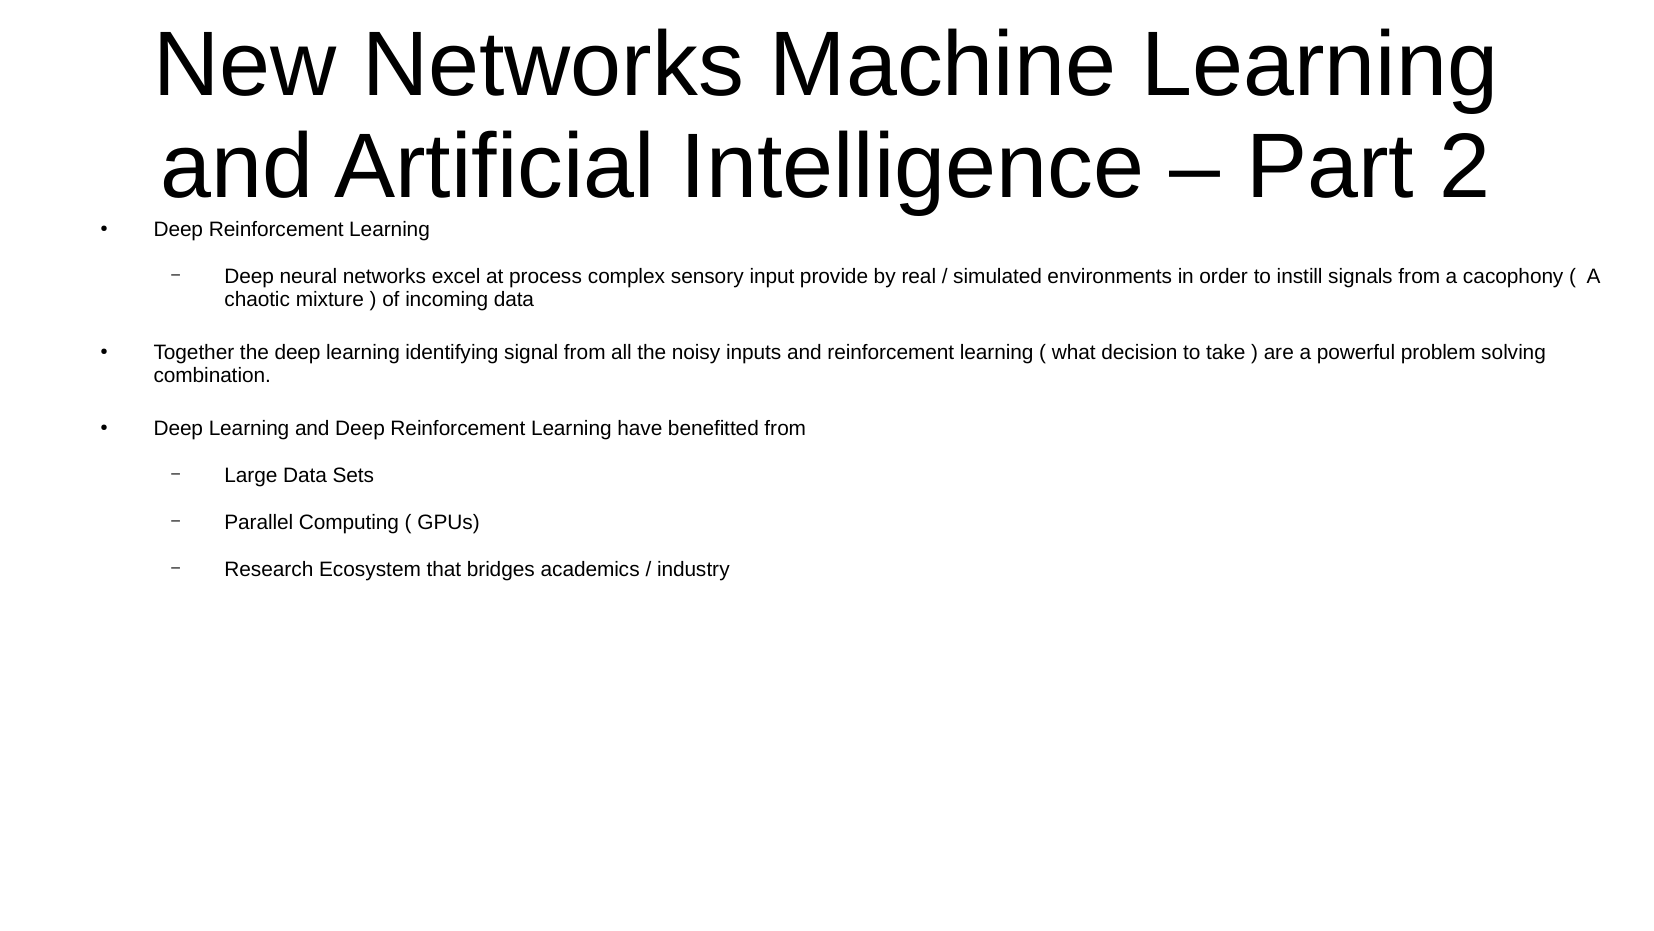

# New Networks Machine Learning and Artificial Intelligence – Part 2
Deep Reinforcement Learning
Deep neural networks excel at process complex sensory input provide by real / simulated environments in order to instill signals from a cacophony ( A chaotic mixture ) of incoming data
Together the deep learning identifying signal from all the noisy inputs and reinforcement learning ( what decision to take ) are a powerful problem solving combination.
Deep Learning and Deep Reinforcement Learning have benefitted from
Large Data Sets
Parallel Computing ( GPUs)
Research Ecosystem that bridges academics / industry